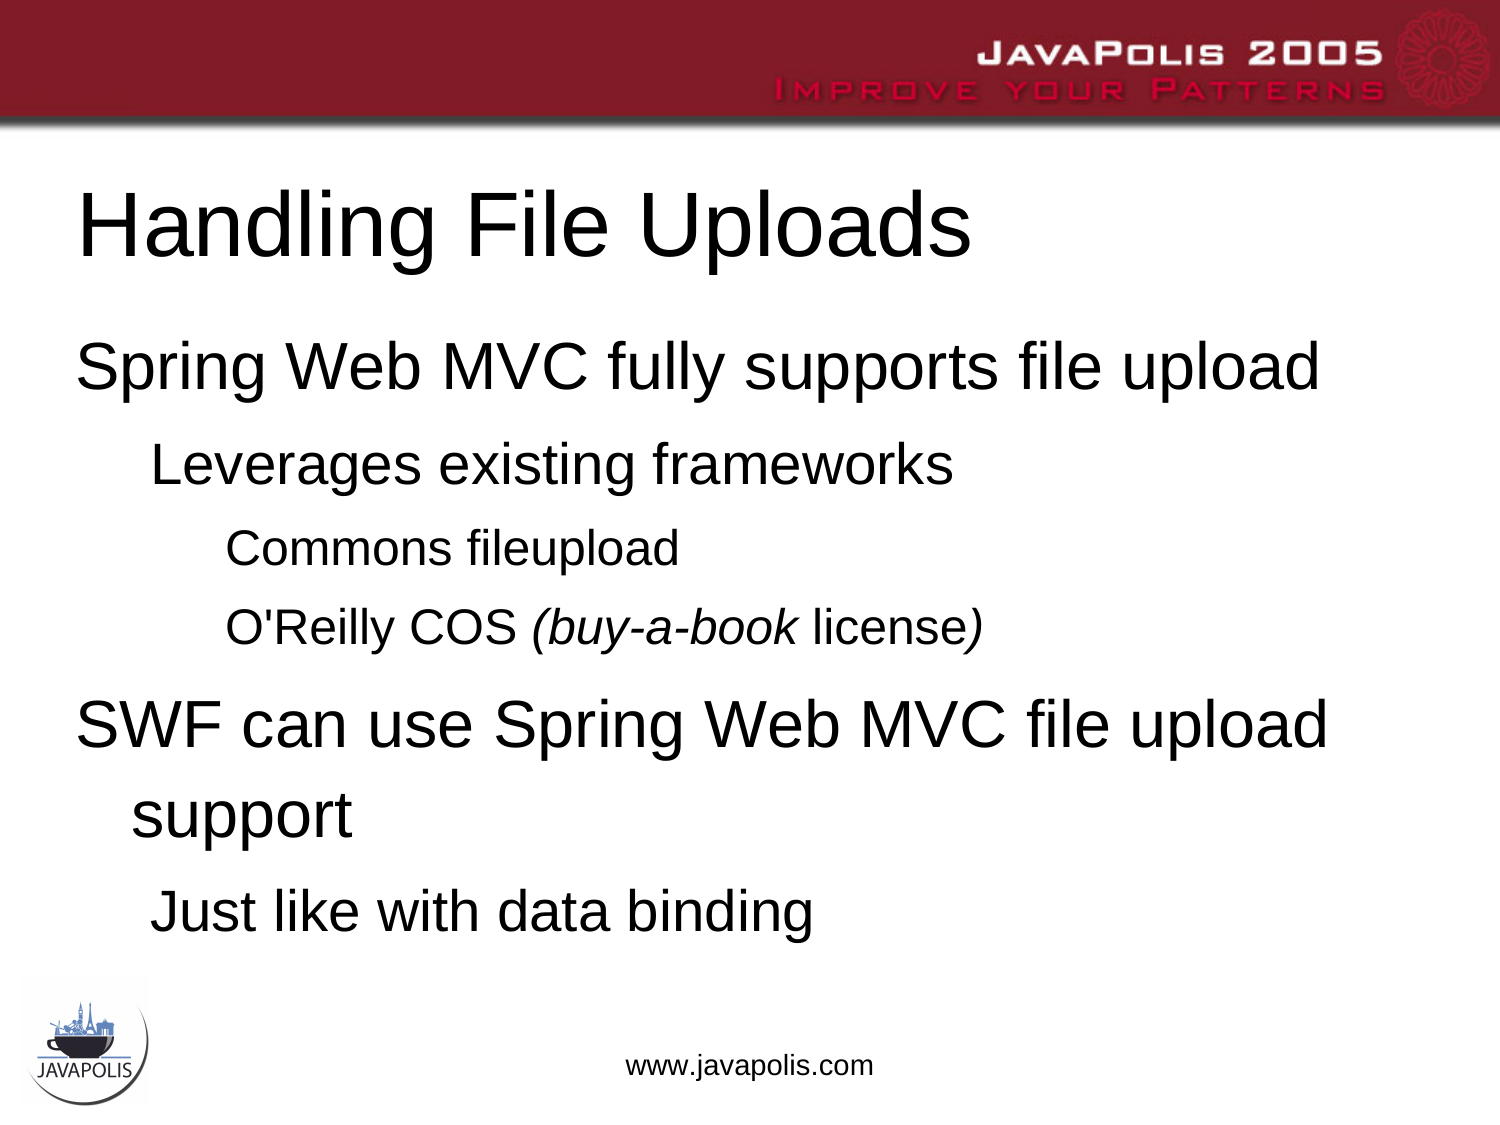

# Handling File Uploads
Spring Web MVC fully supports file upload
Leverages existing frameworks
Commons fileupload
O'Reilly COS (buy-a-book license)
SWF can use Spring Web MVC file upload support
Just like with data binding